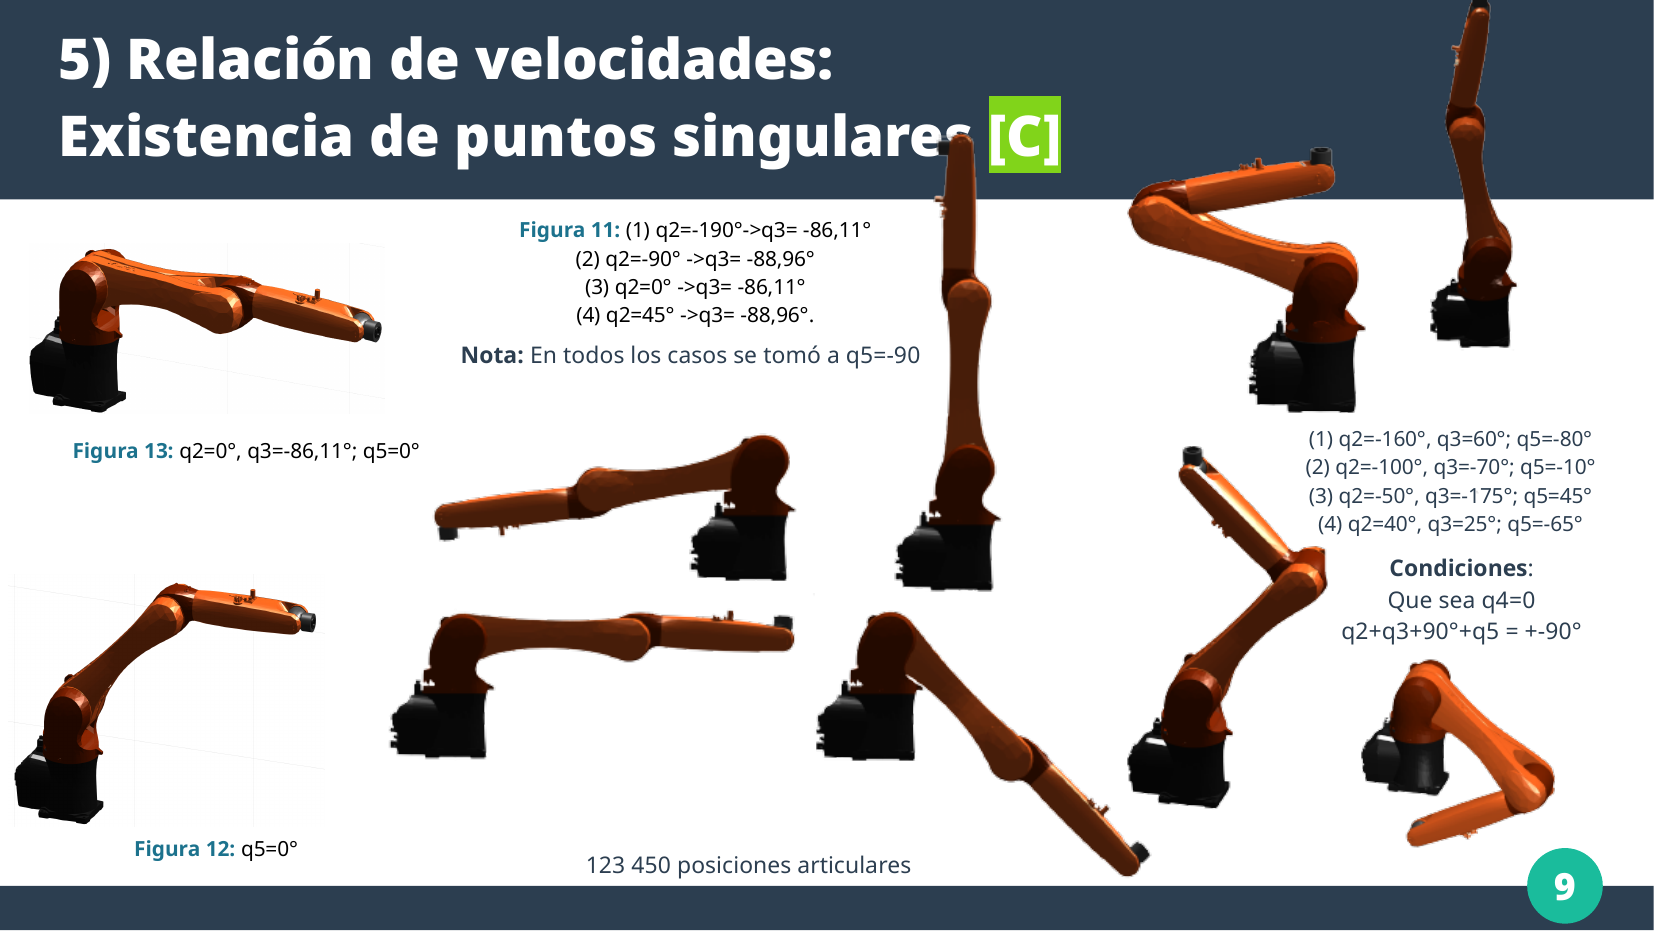

# 5) Relación de velocidades: Existencia de puntos singulares [C]
Figura 11: (1) q2=-190°->q3= -86,11°
(2) q2=-90° ->q3= -88,96°
(3) q2=0° ->q3= -86,11°
(4) q2=45° ->q3= -88,96°.
Nota: En todos los casos se tomó a q5=-90
(1) q2=-160°, q3=60°; q5=-80°
(2) q2=-100°, q3=-70°; q5=-10°
(3) q2=-50°, q3=-175°; q5=45°
(4) q2=40°, q3=25°; q5=-65°
Figura 13: q2=0°, q3=-86,11°; q5=0°
Condiciones:
Que sea q4=0
q2+q3+90°+q5 = +-90°
Figura 12: q5=0°
123 450 posiciones articulares